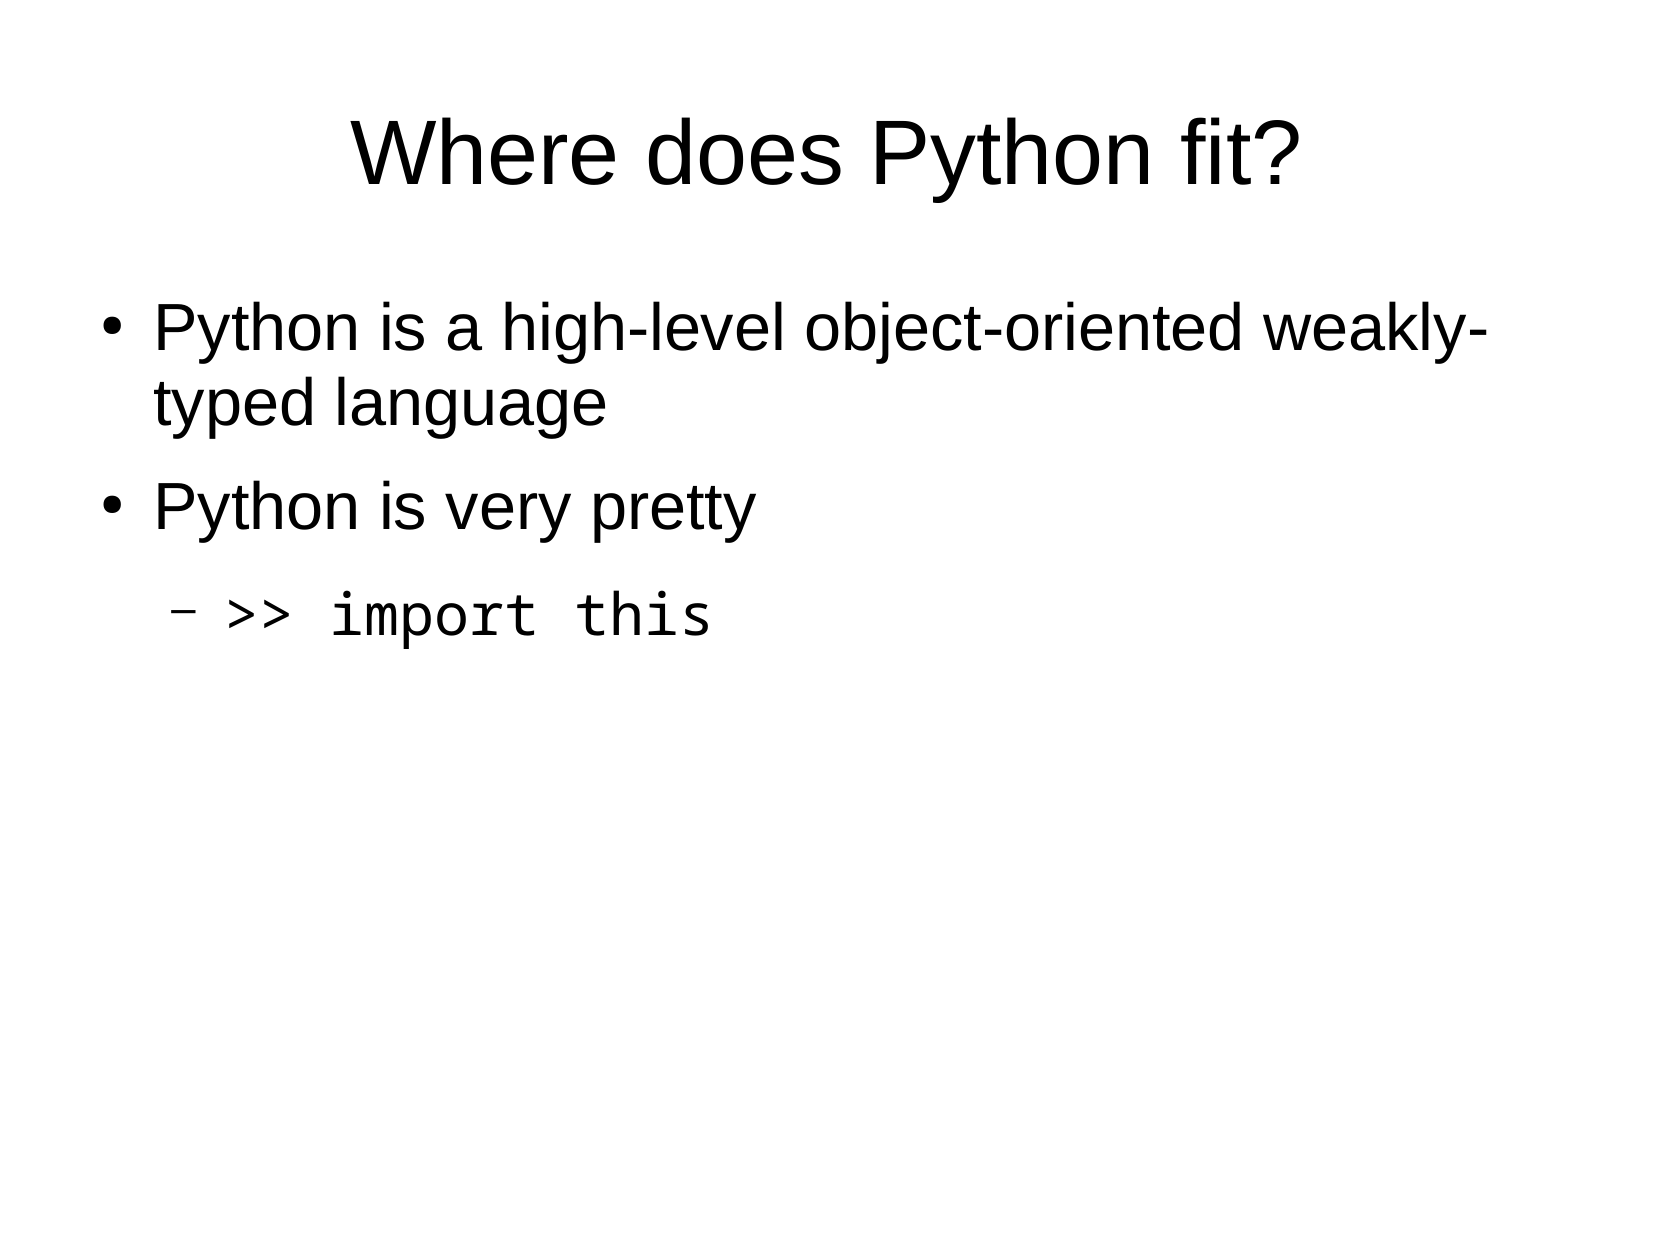

# Where does Python fit?
Python is a high-level object-oriented weakly-typed language
Python is very pretty
>> import this